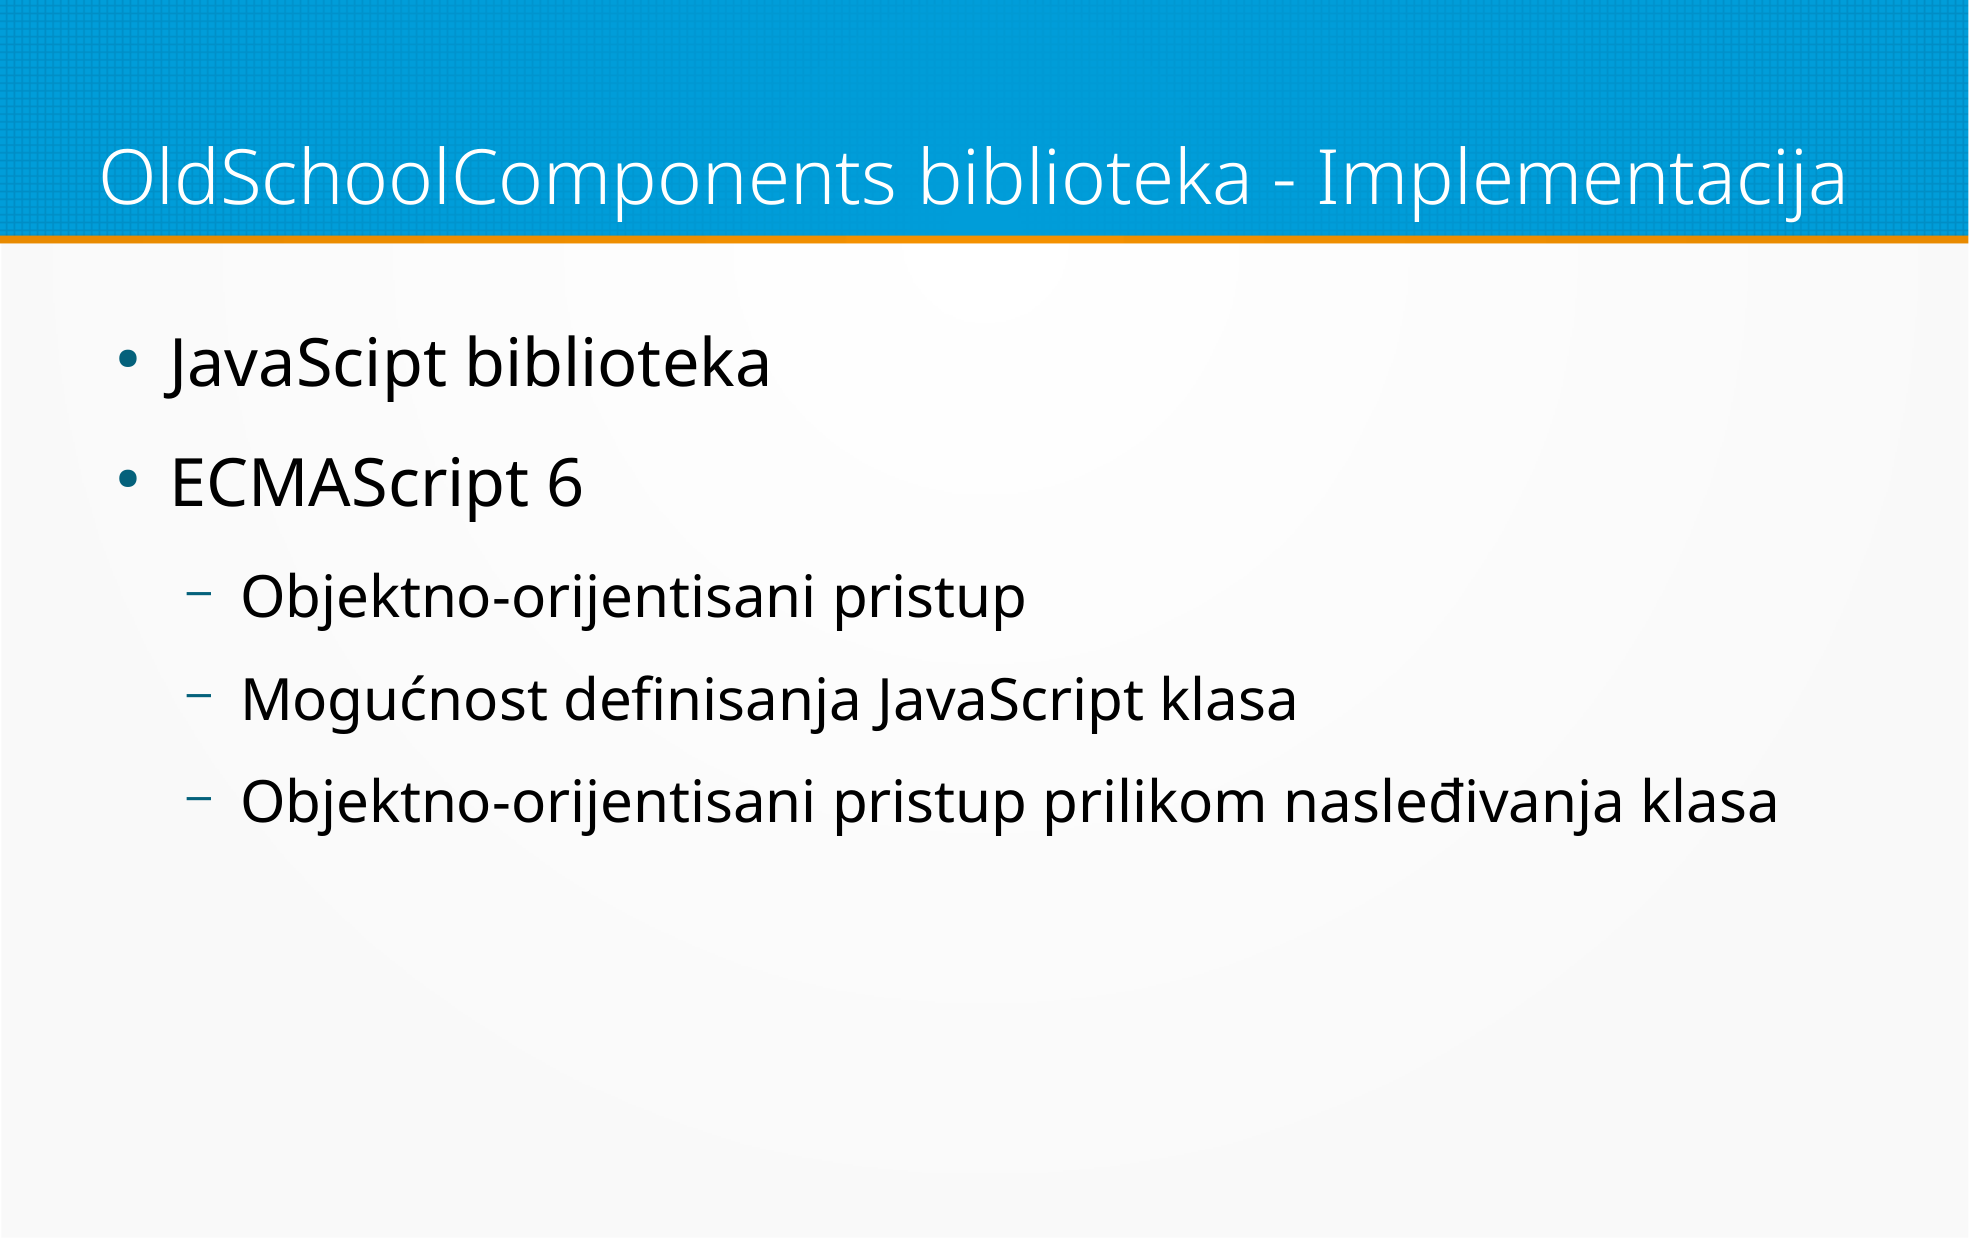

# OldSchoolComponents biblioteka - Implementacija
JavaScipt biblioteka
ECMAScript 6
Objektno-orijentisani pristup
Mogućnost definisanja JavaScript klasa
Objektno-orijentisani pristup prilikom nasleđivanja klasa